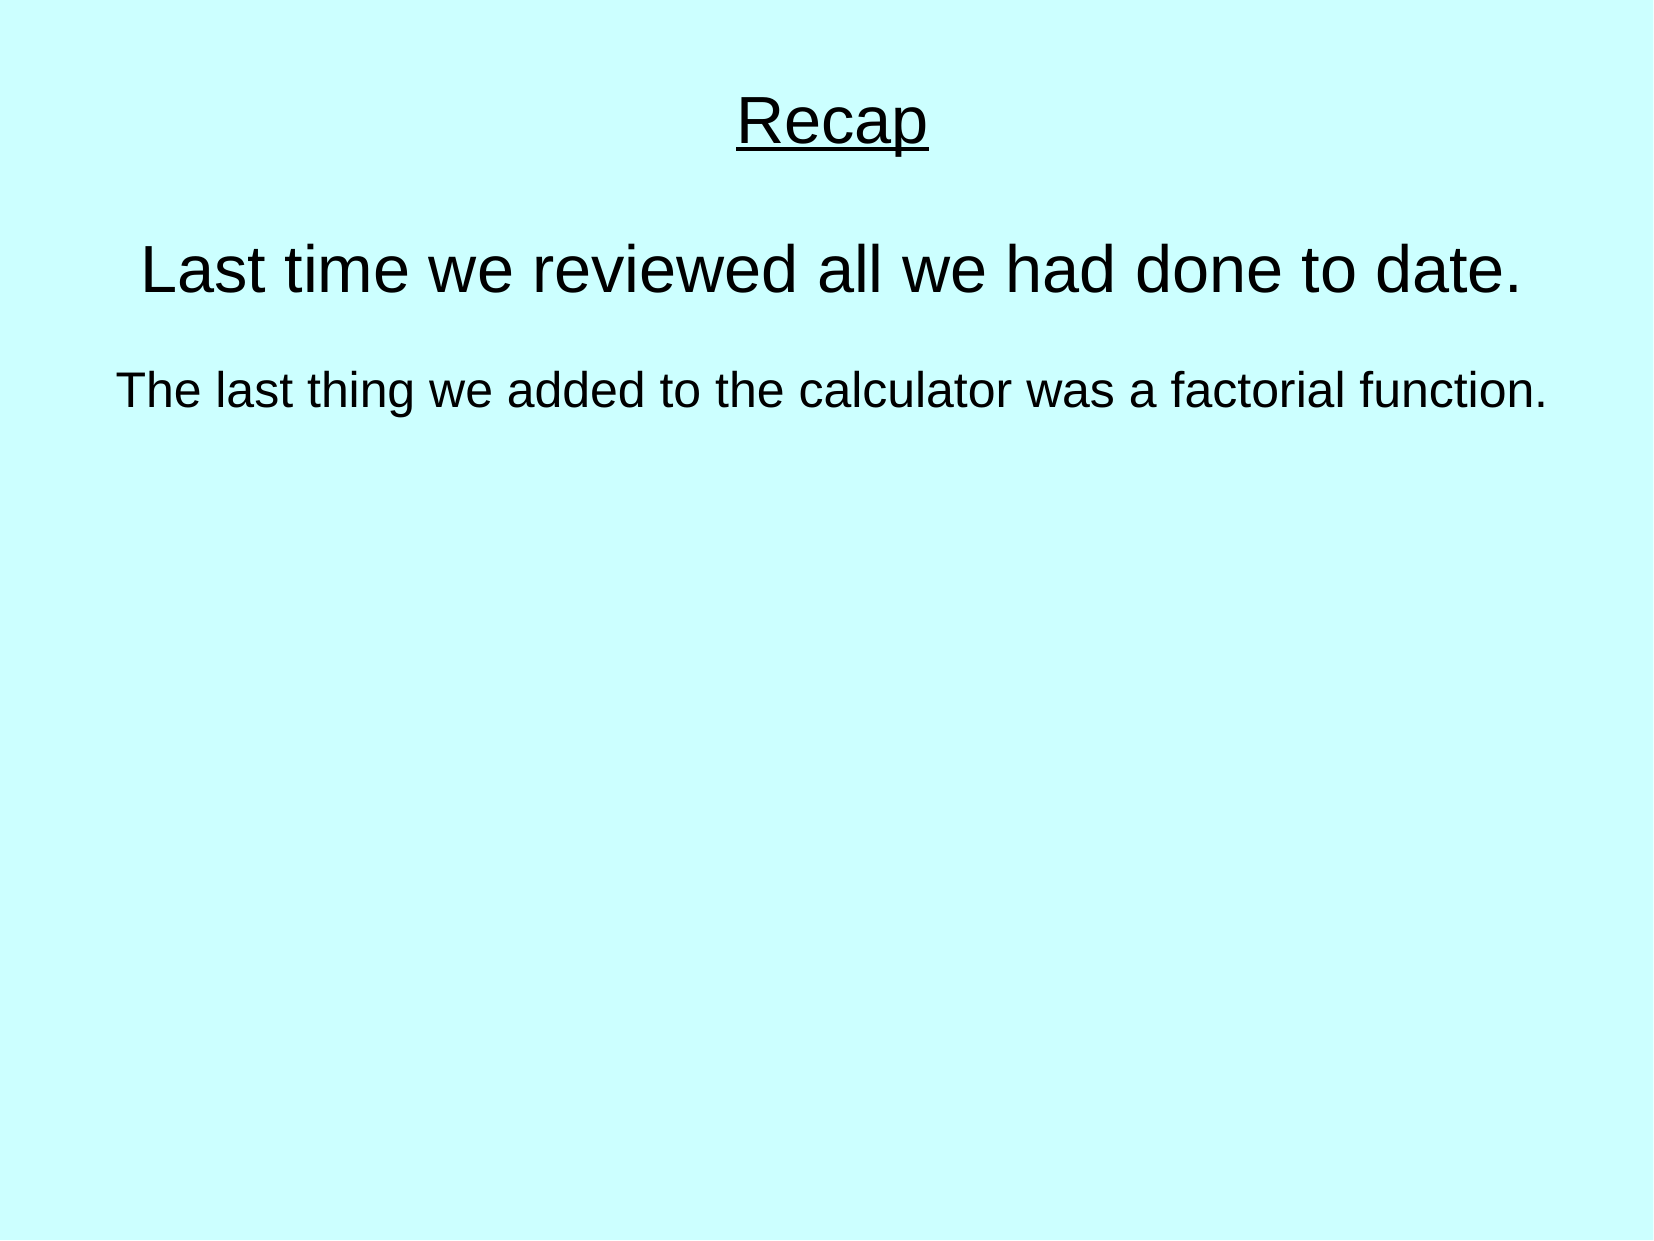

# Recap
Last time we reviewed all we had done to date.
The last thing we added to the calculator was a factorial function.